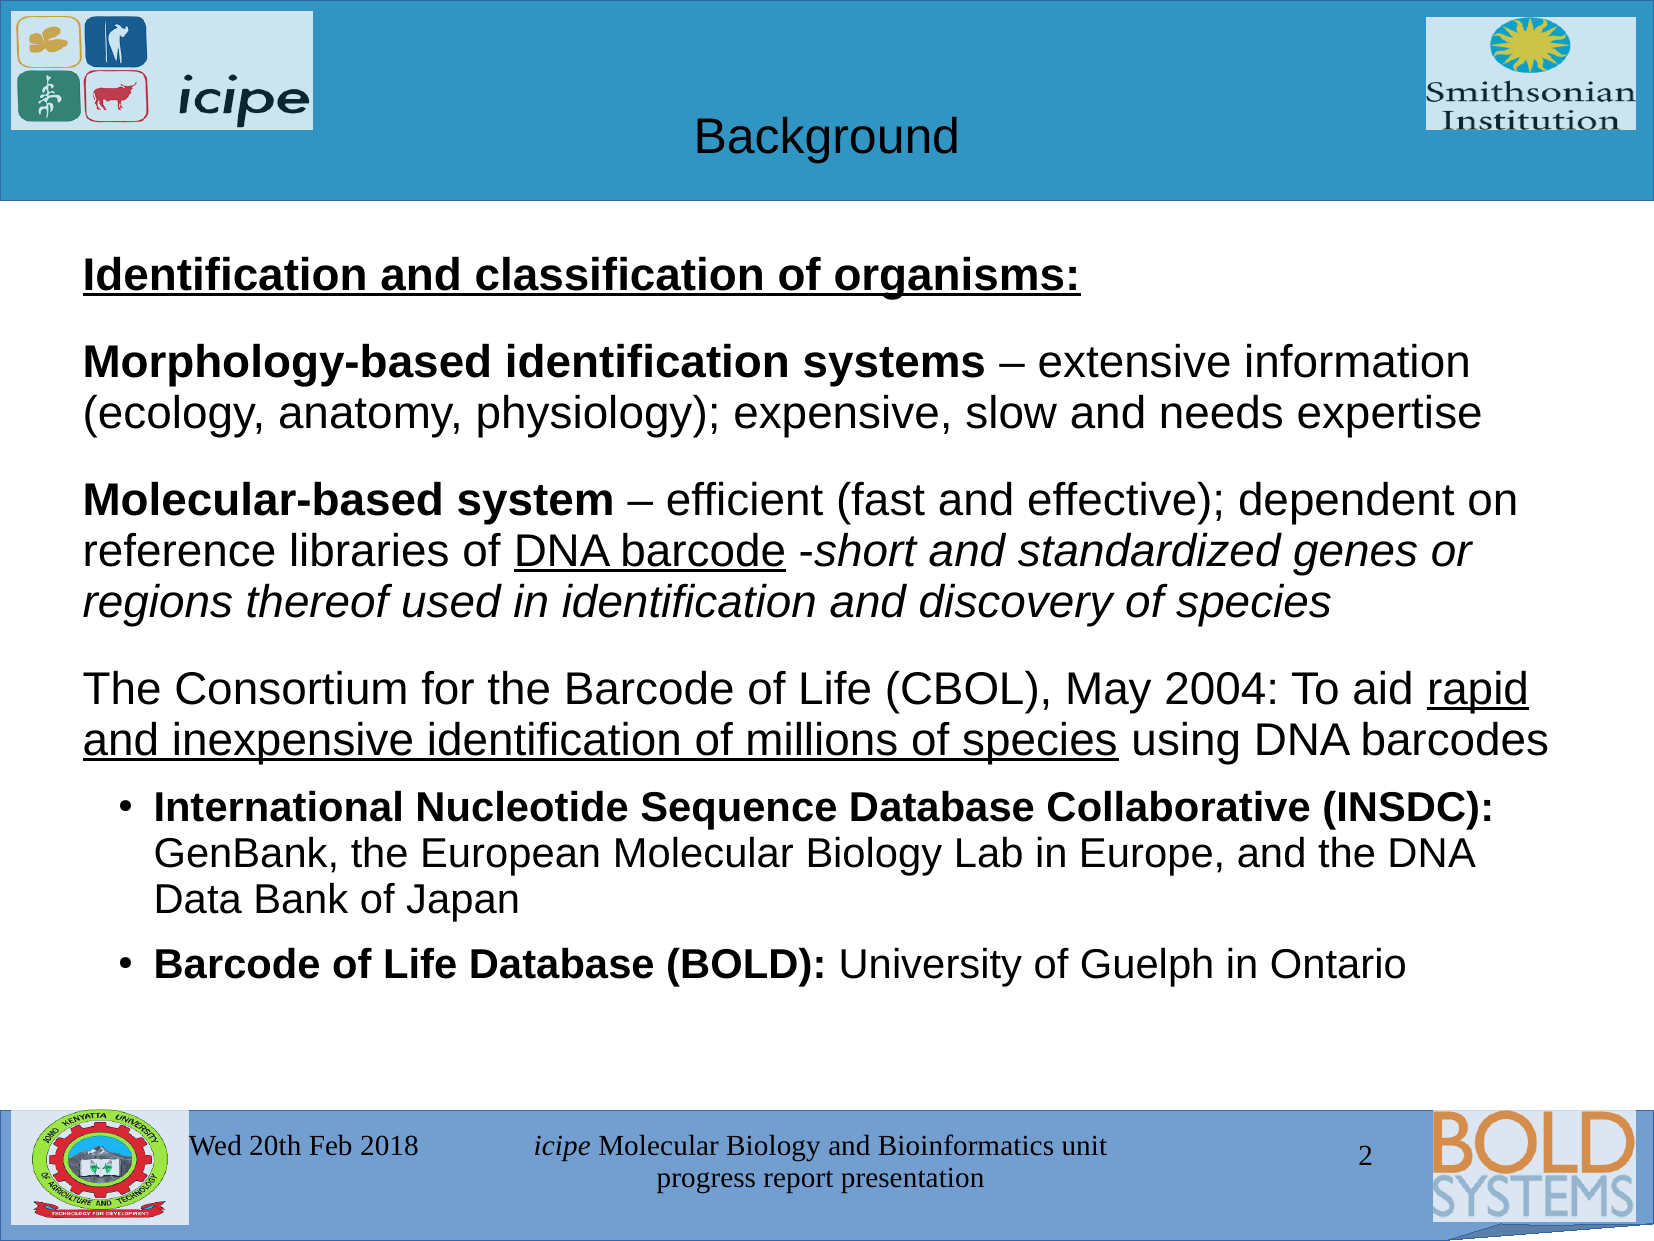

# Background
Identification and classification of organisms:
Morphology-based identification systems – extensive information (ecology, anatomy, physiology); expensive, slow and needs expertise
Molecular-based system – efficient (fast and effective); dependent on reference libraries of DNA barcode -short and standardized genes or regions thereof used in identification and discovery of species
The Consortium for the Barcode of Life (CBOL), May 2004: To aid rapid and inexpensive identification of millions of species using DNA barcodes
International Nucleotide Sequence Database Collaborative (INSDC): GenBank, the European Molecular Biology Lab in Europe, and the DNA Data Bank of Japan
Barcode of Life Database (BOLD): University of Guelph in Ontario